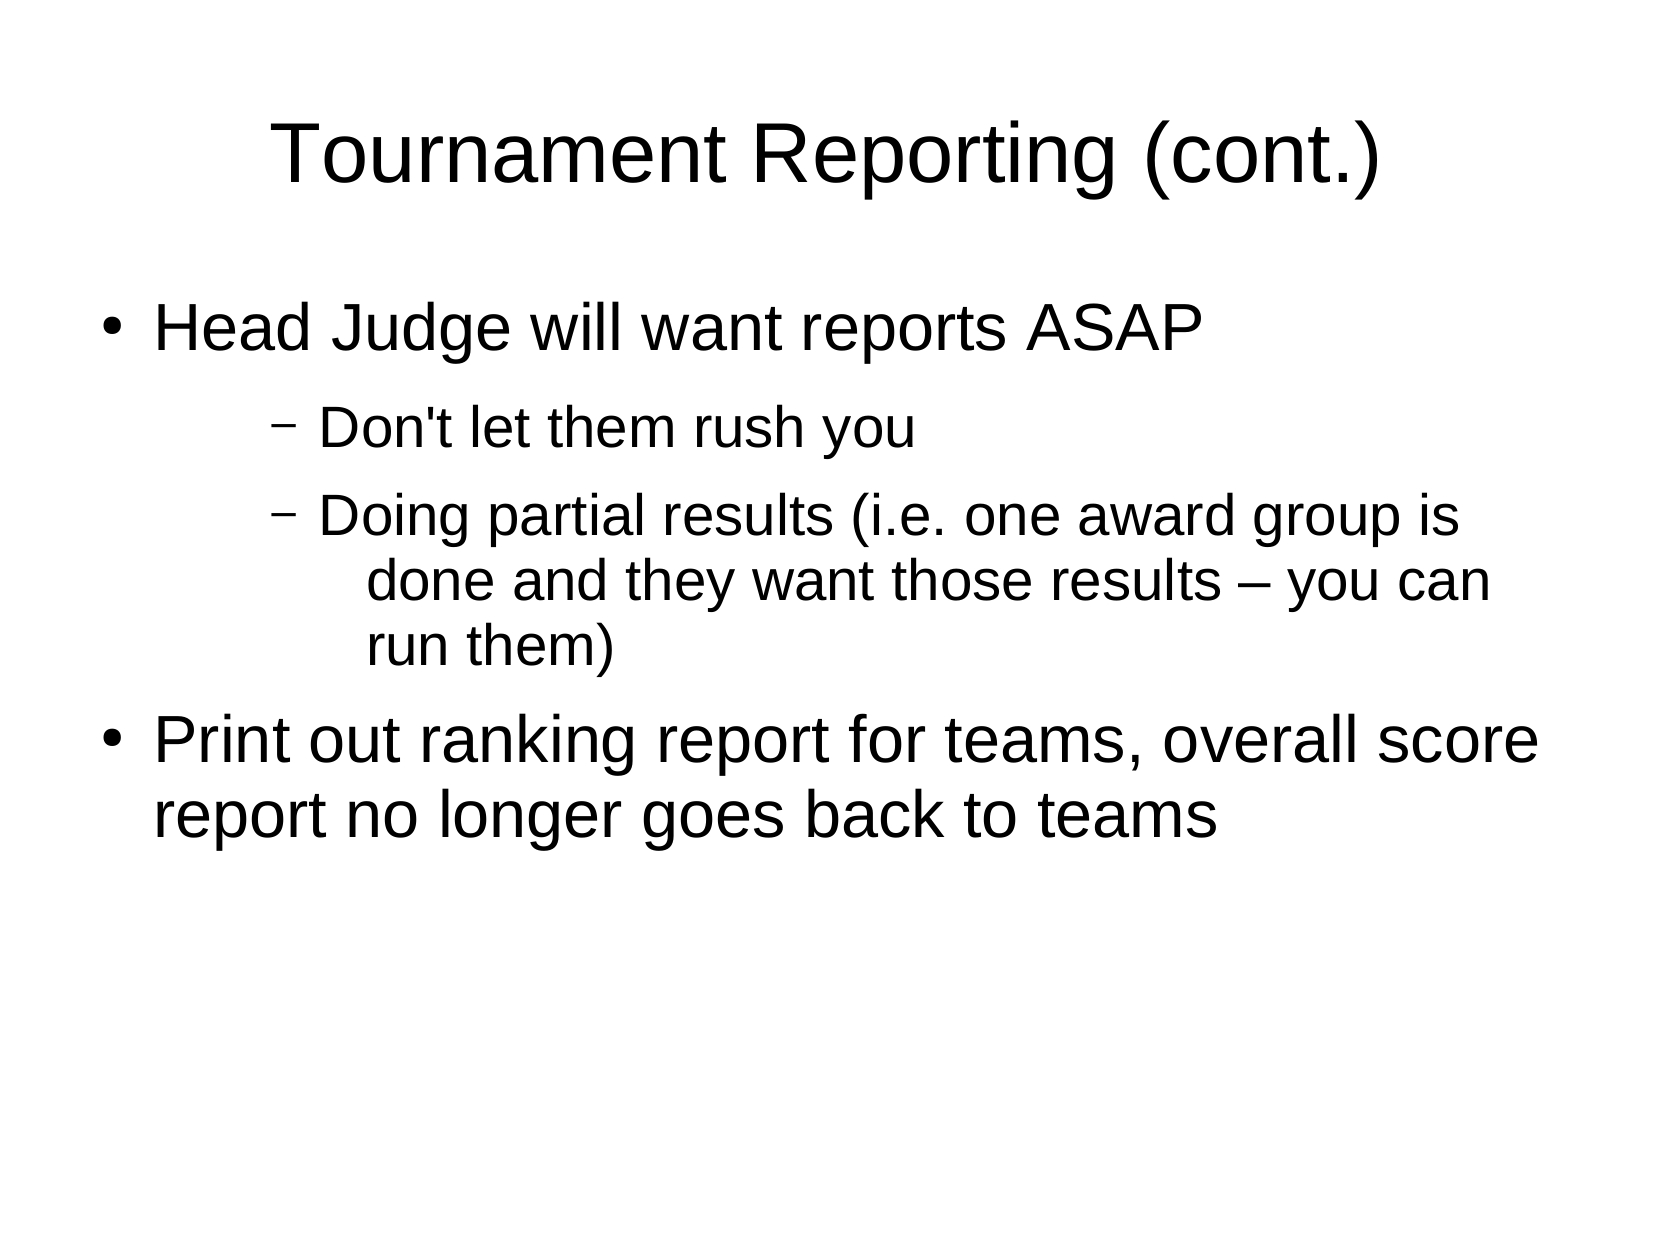

# Tournament Reporting (cont.)
Head Judge will want reports ASAP
Don't let them rush you
Doing partial results (i.e. one award group is done and they want those results – you can run them)
Print out ranking report for teams, overall score report no longer goes back to teams